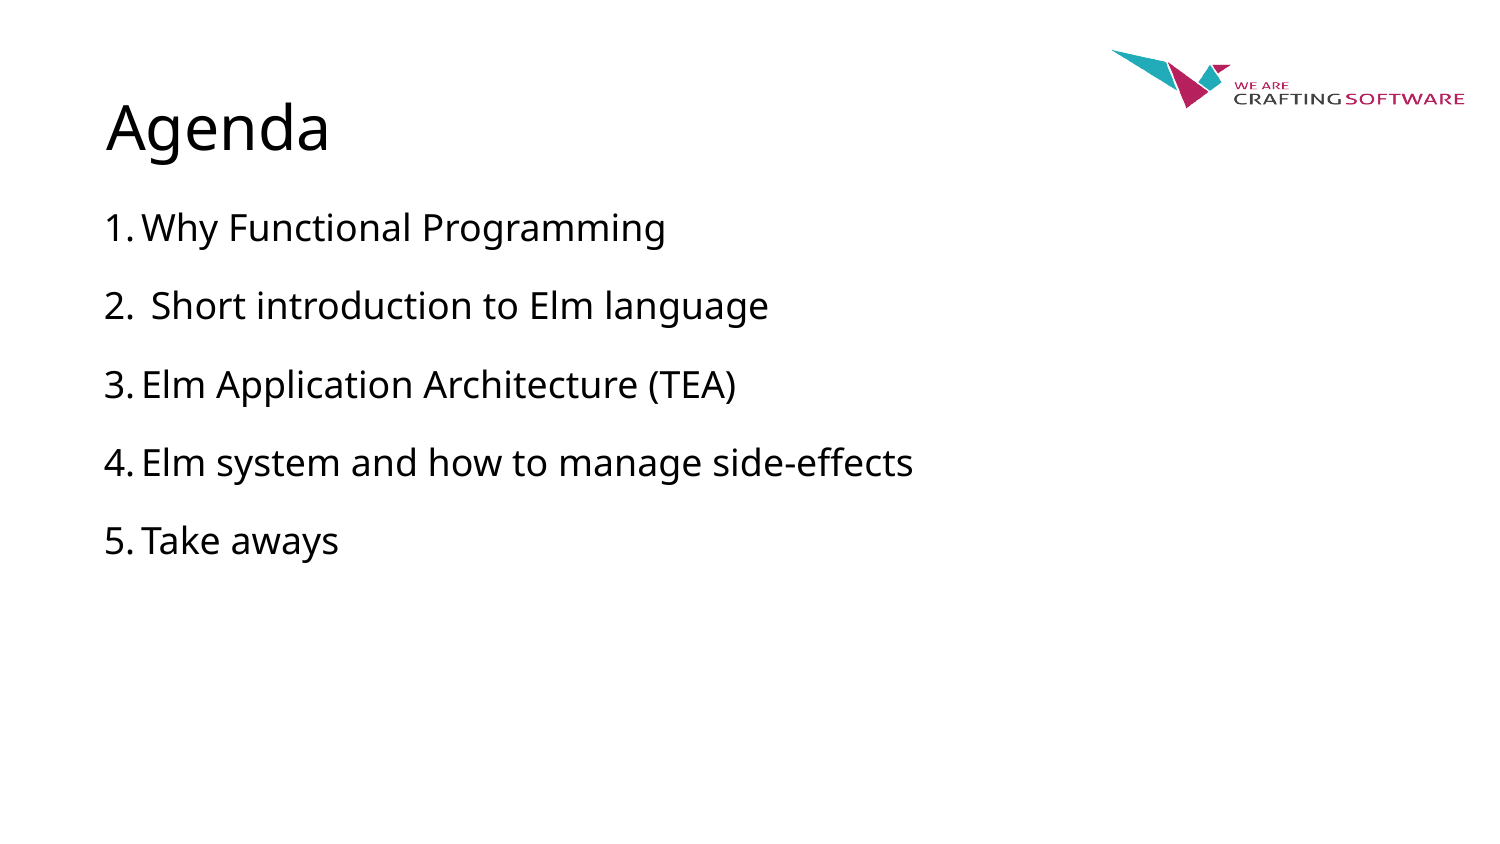

# Agenda
Why Functional Programming
 Short introduction to Elm language
Elm Application Architecture (TEA)
Elm system and how to manage side-effects
Take aways